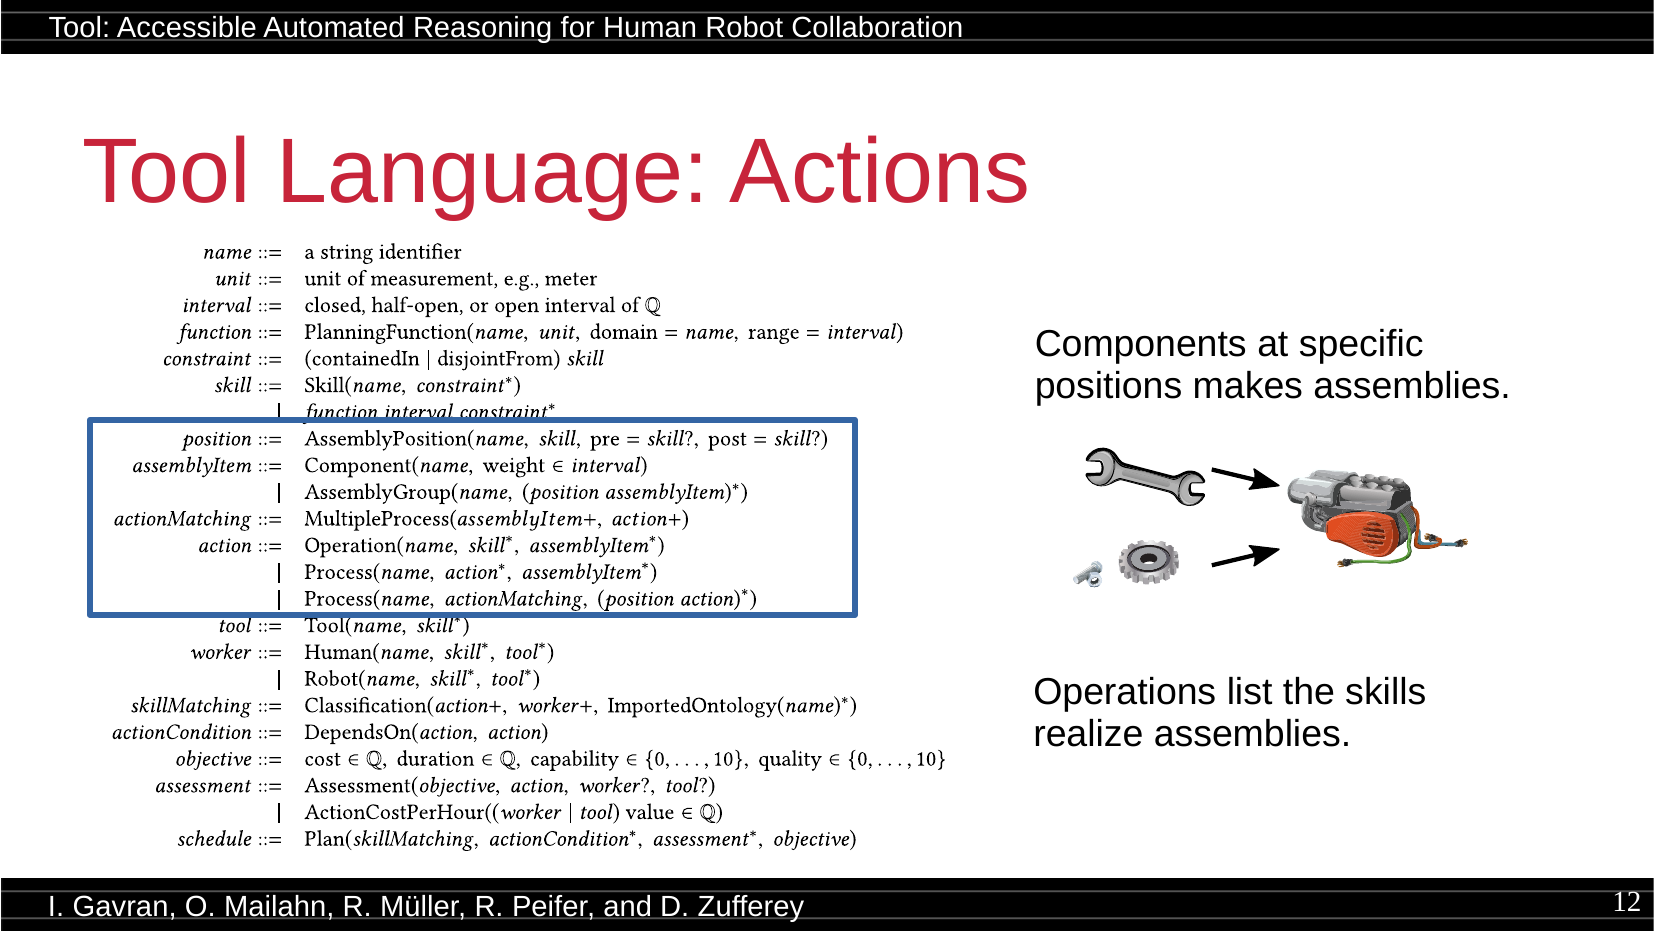

Tool: Accessible Automated Reasoning for Human Robot Collaboration
# Tool Language: Actions
Components at specific positions makes assemblies.
Operations list the skills realize assemblies.
I. Gavran, O. Mailahn, R. Müller, R. Peifer, and D. Zufferey